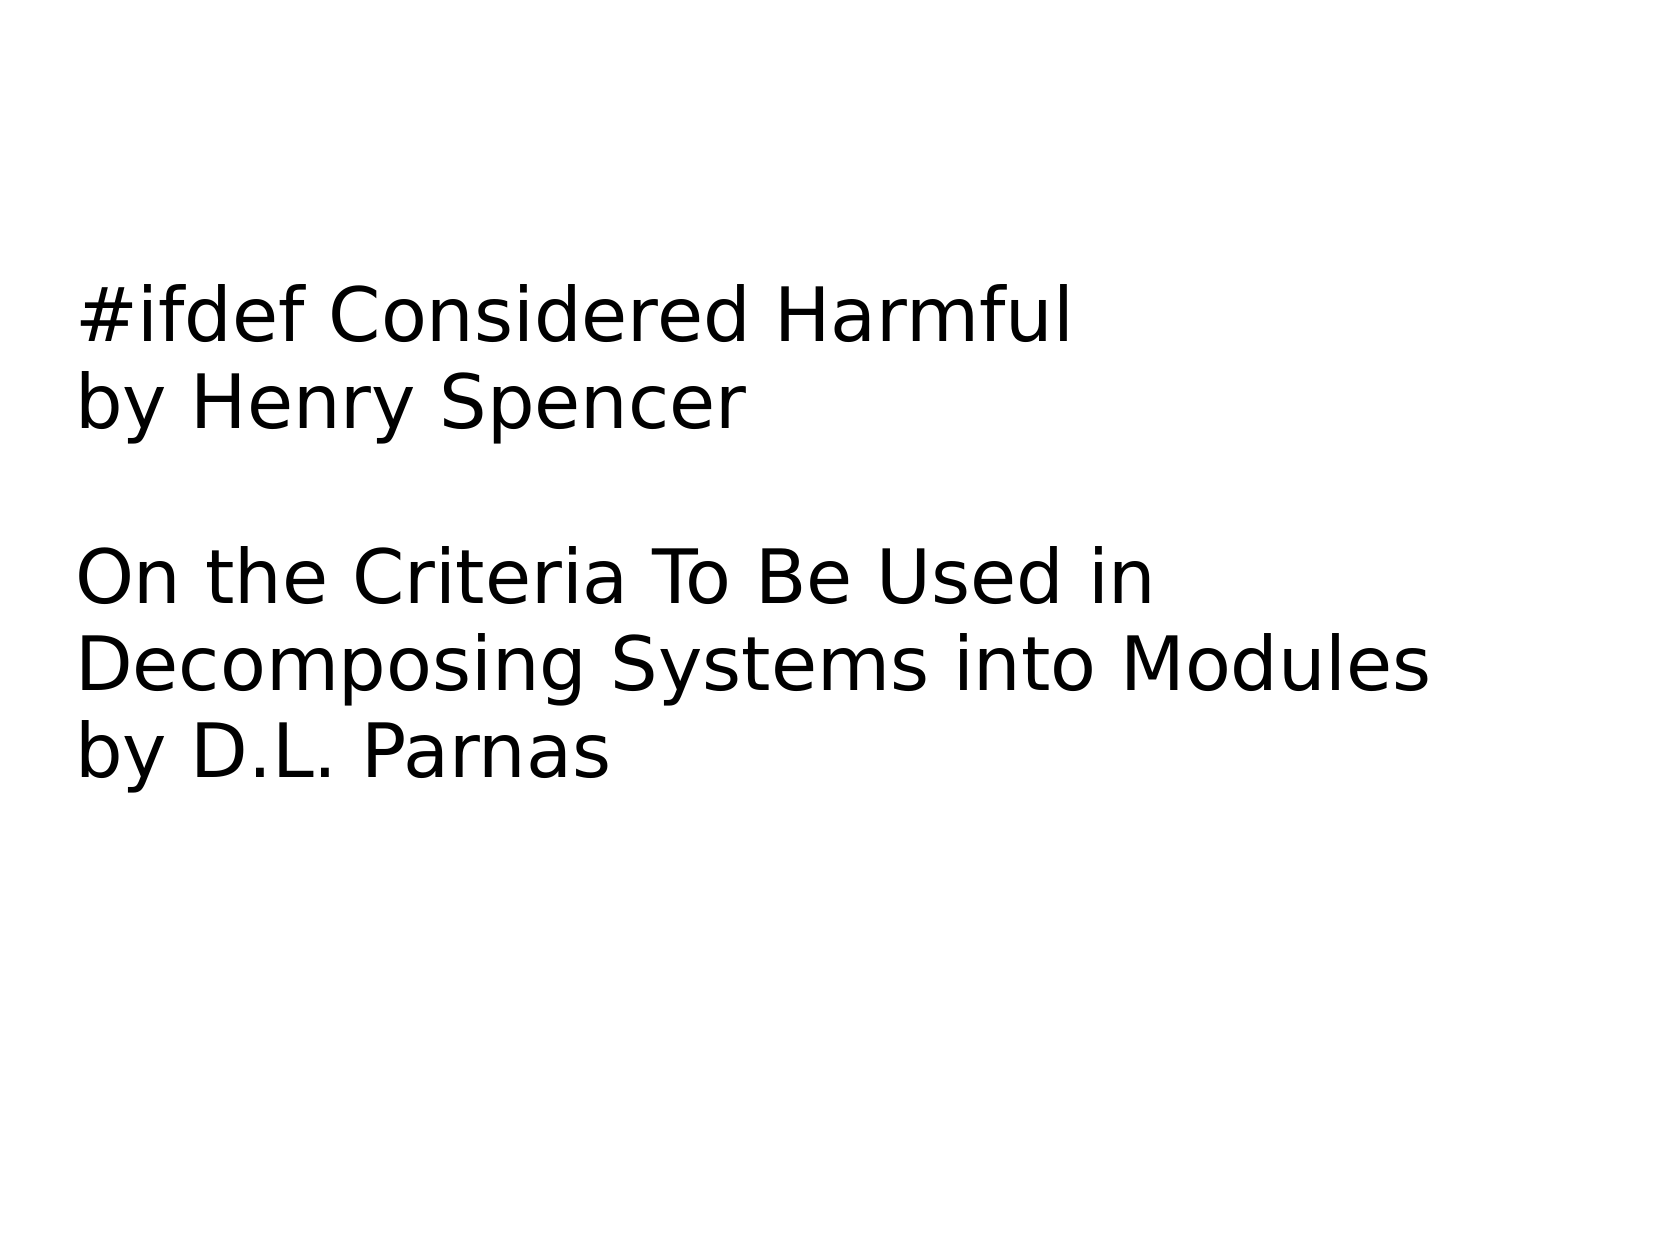

# #ifdef Considered Harmful by Henry Spencer On the Criteria To Be Used in Decomposing Systems into Modules by D.L. Parnas